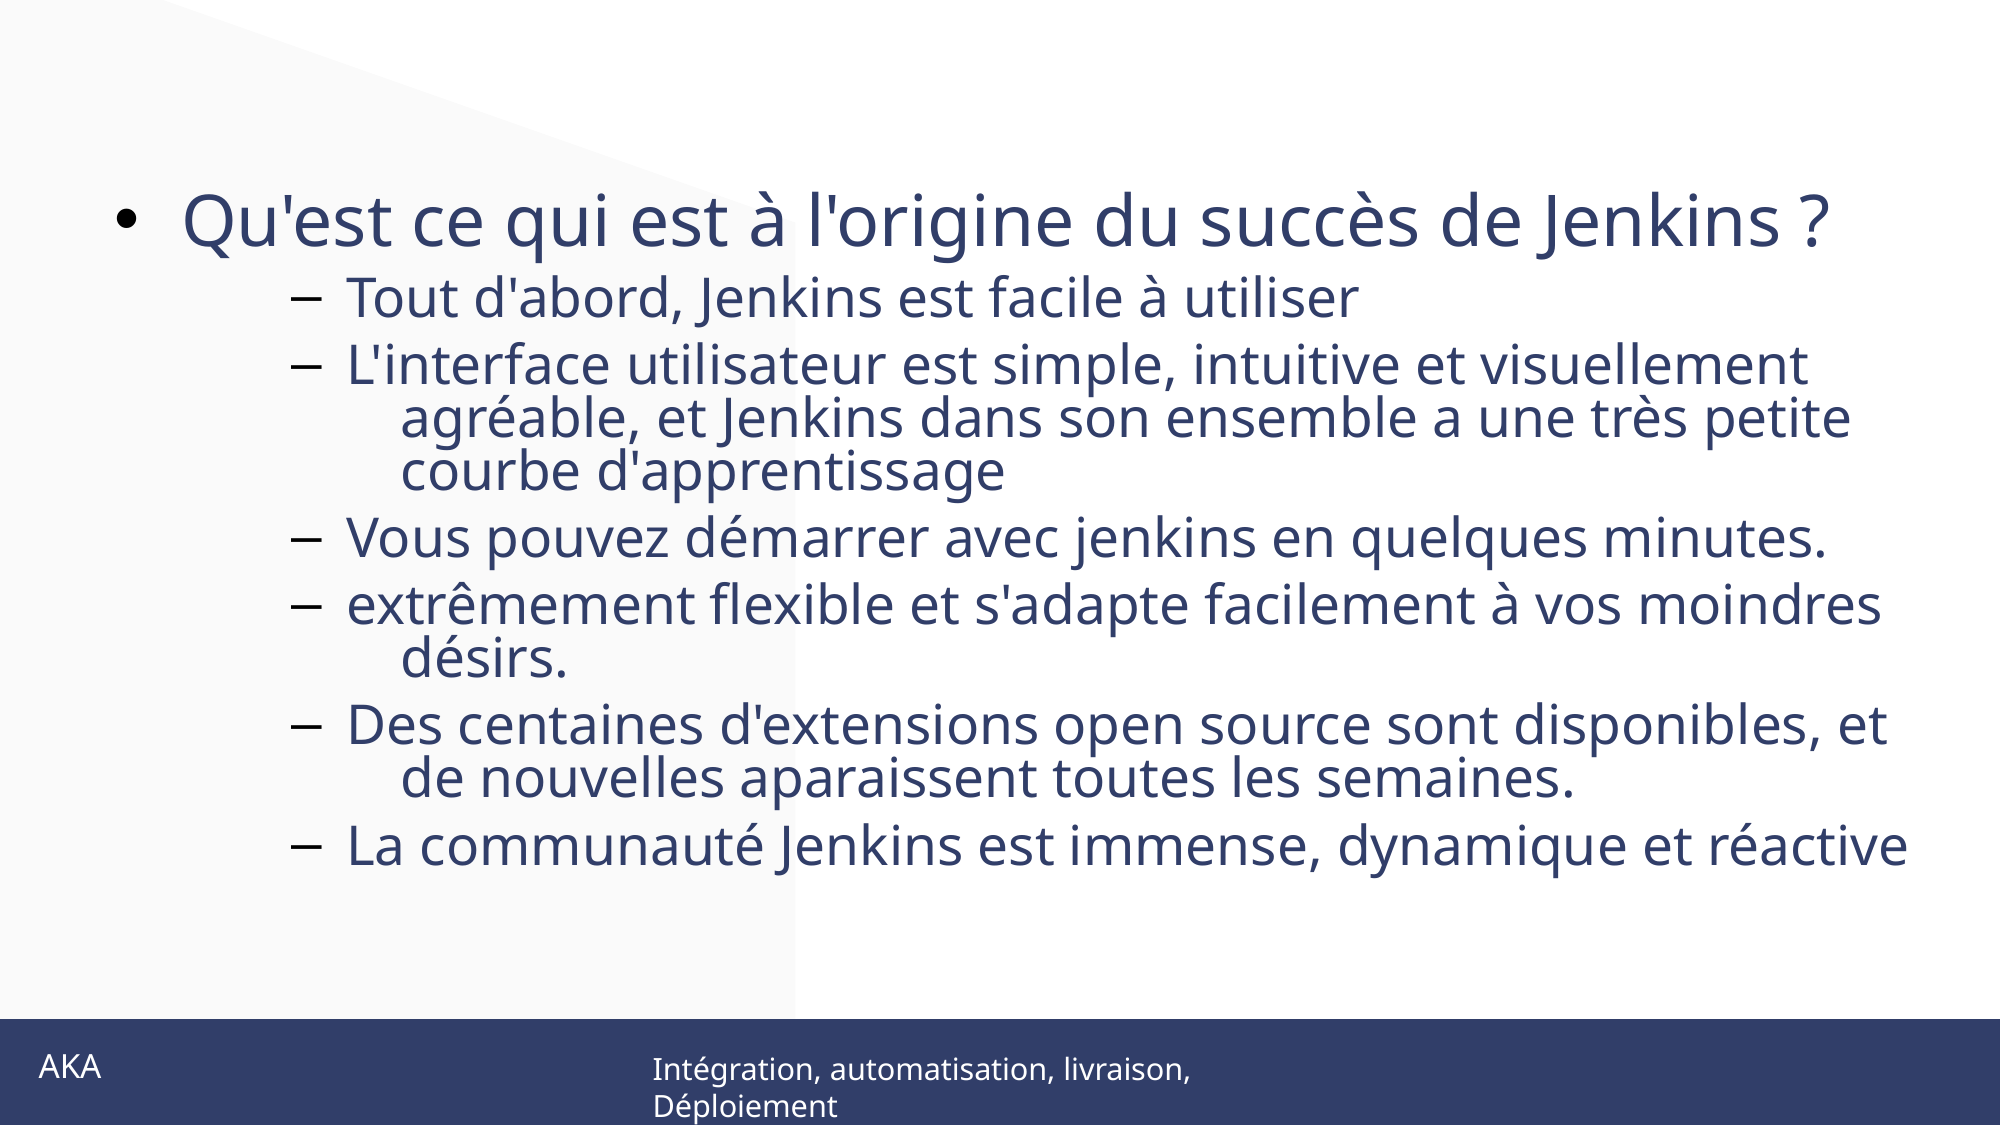

# Qu'est ce qui est à l'origine du succès de Jenkins ?
Tout d'abord, Jenkins est facile à utiliser
L'interface utilisateur est simple, intuitive et visuellement agréable, et Jenkins dans son ensemble a une très petite courbe d'apprentissage
Vous pouvez démarrer avec jenkins en quelques minutes.
extrêmement flexible et s'adapte facilement à vos moindres désirs.
Des centaines d'extensions open source sont disponibles, et de nouvelles aparaissent toutes les semaines.
La communauté Jenkins est immense, dynamique et réactive